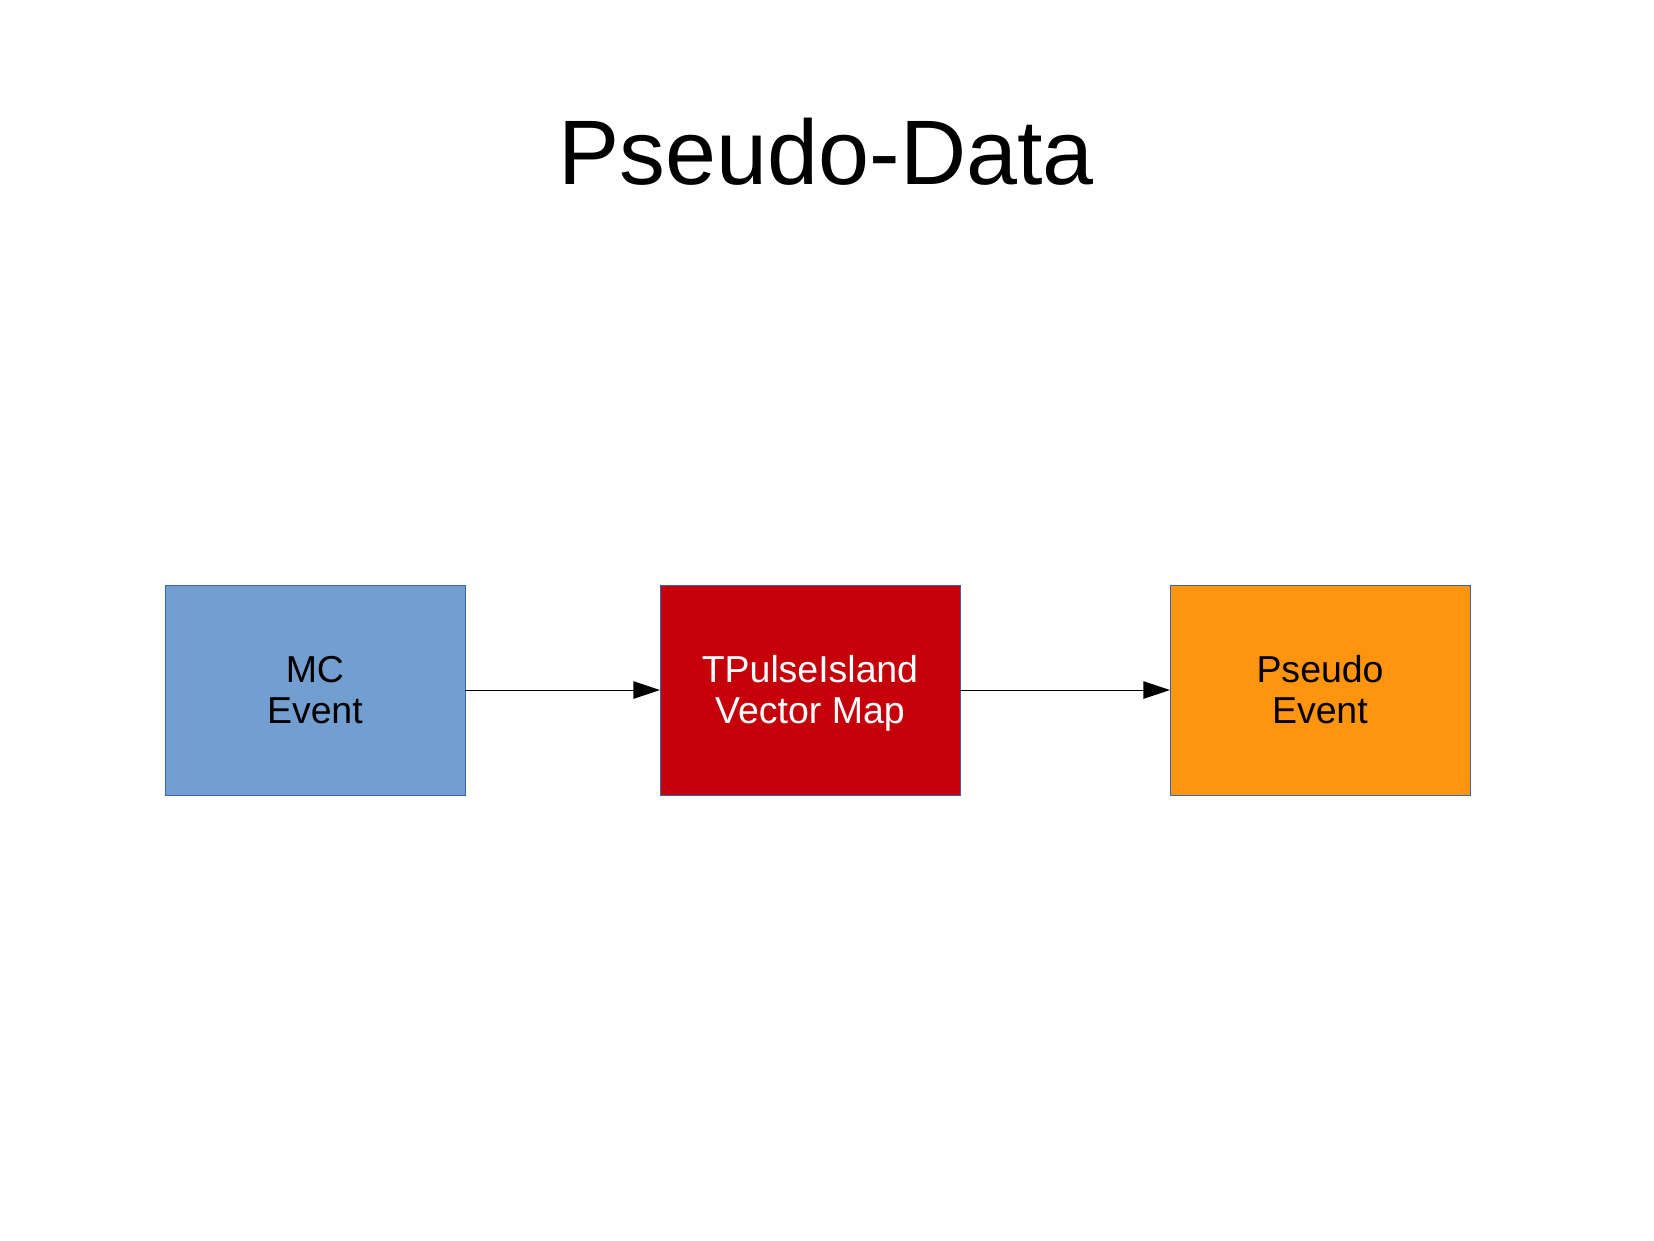

# Pseudo-Data
MC
Event
TPulseIsland
Vector Map
Pseudo
Event